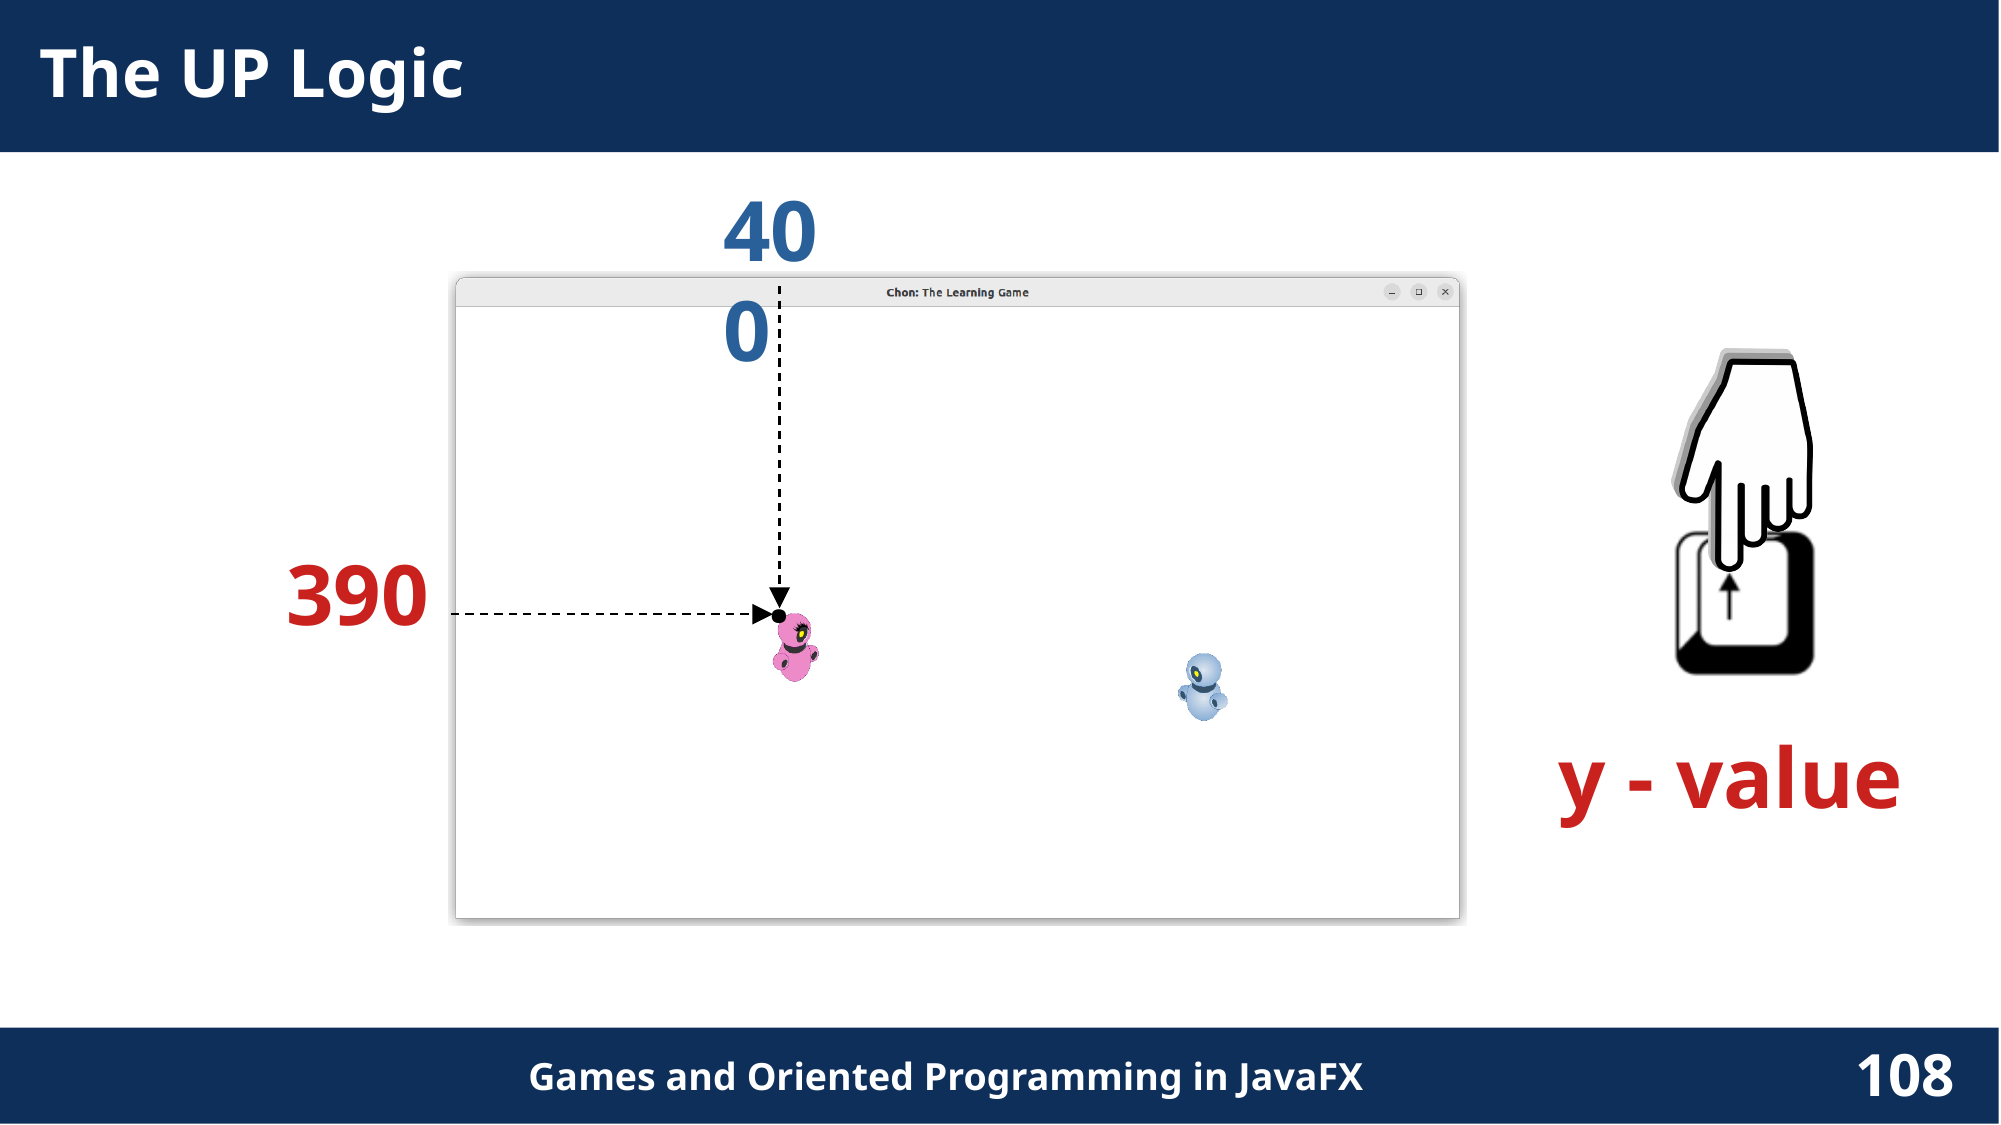

The UP Logic
400
.
390
y - value